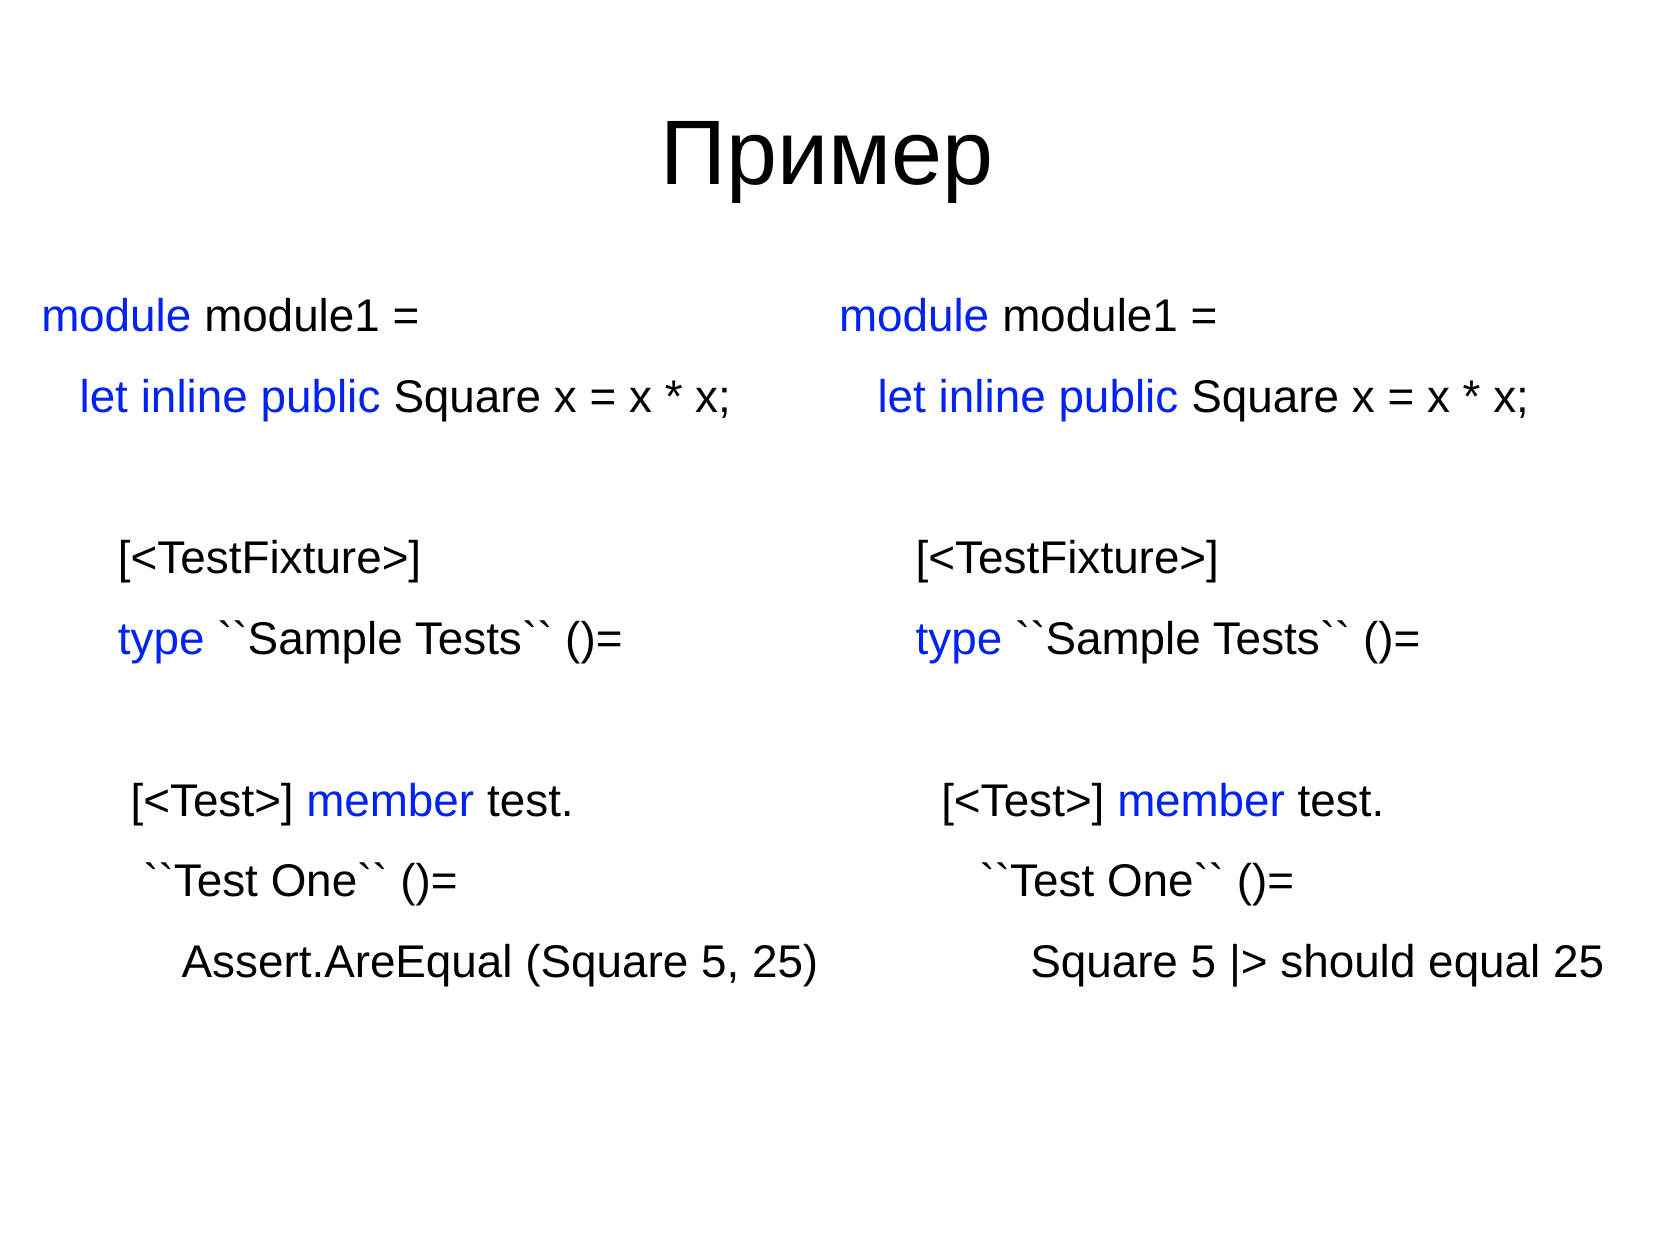

# Пример
module module1 =
 let inline public Square x = x * x;
 [<TestFixture>]
 type ``Sample Tests`` ()=
 [<Test>] member test.
 ``Test One`` ()=
 Assert.AreEqual (Square 5, 25)
module module1 =
 let inline public Square x = x * x;
 [<TestFixture>]
 type ``Sample Tests`` ()=
 [<Test>] member test.
 ``Test One`` ()=
 Square 5 |> should equal 25